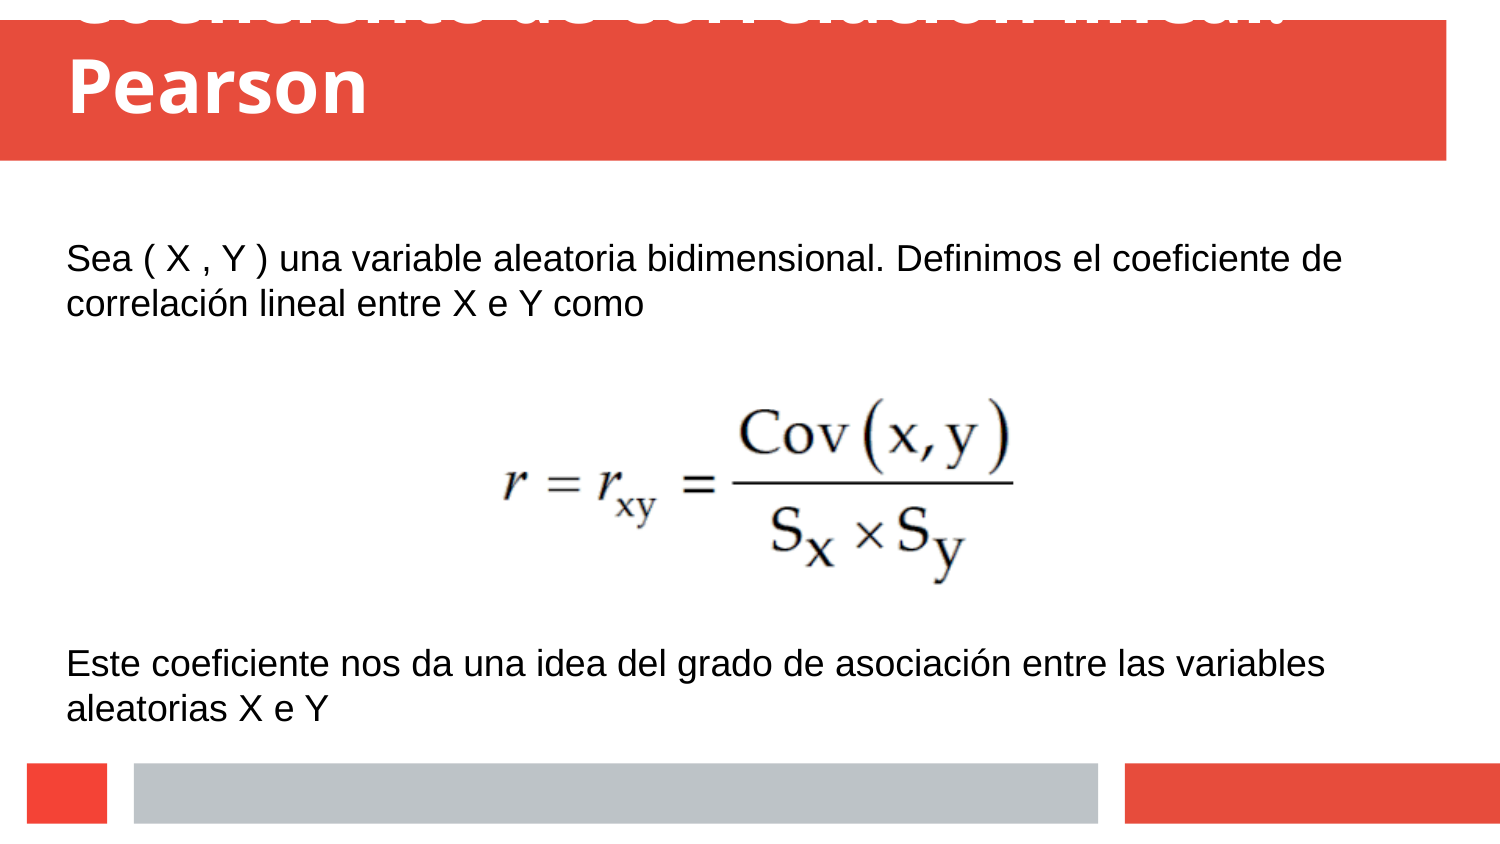

# Coeficiente de correlación lineal. Pearson
Sea ( X , Y ) una variable aleatoria bidimensional. Definimos el coeficiente de correlación lineal entre X e Y como
Este coeficiente nos da una idea del grado de asociación entre las variables aleatorias X e Y